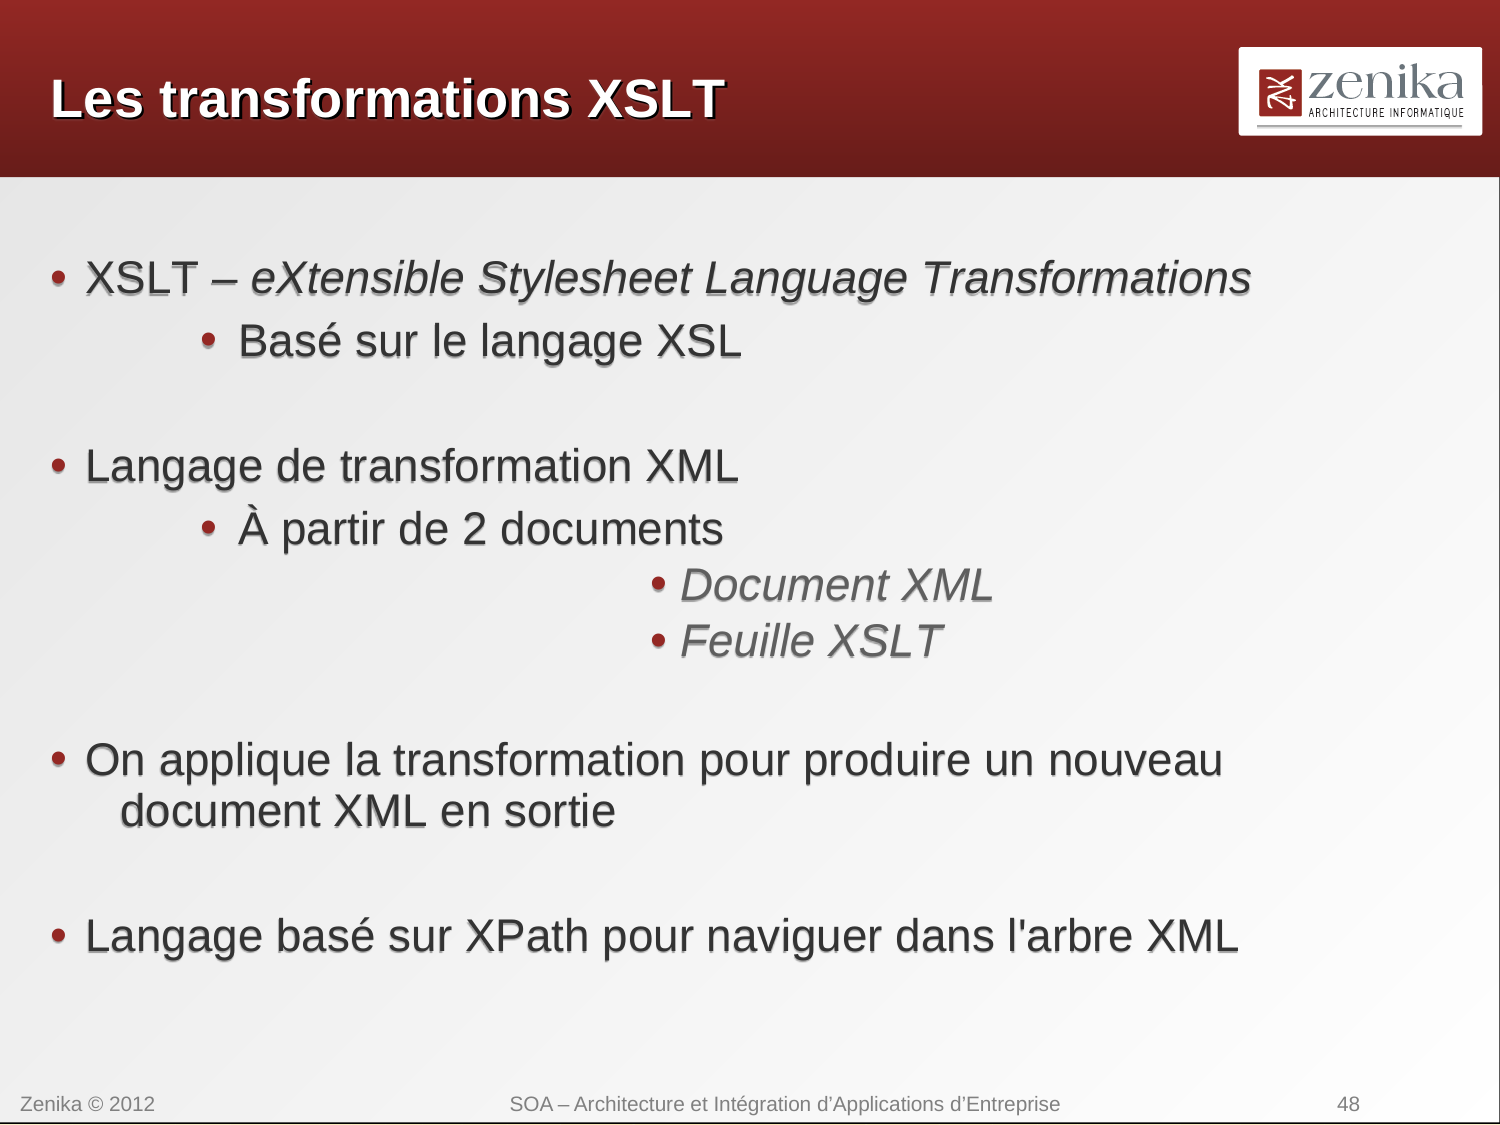

# Les transformations XSLT
XSLT – eXtensible Stylesheet Language Transformations
Basé sur le langage XSL
Langage de transformation XML
À partir de 2 documents
 Document XML
 Feuille XSLT
On applique la transformation pour produire un nouveau document XML en sortie
Langage basé sur XPath pour naviguer dans l'arbre XML